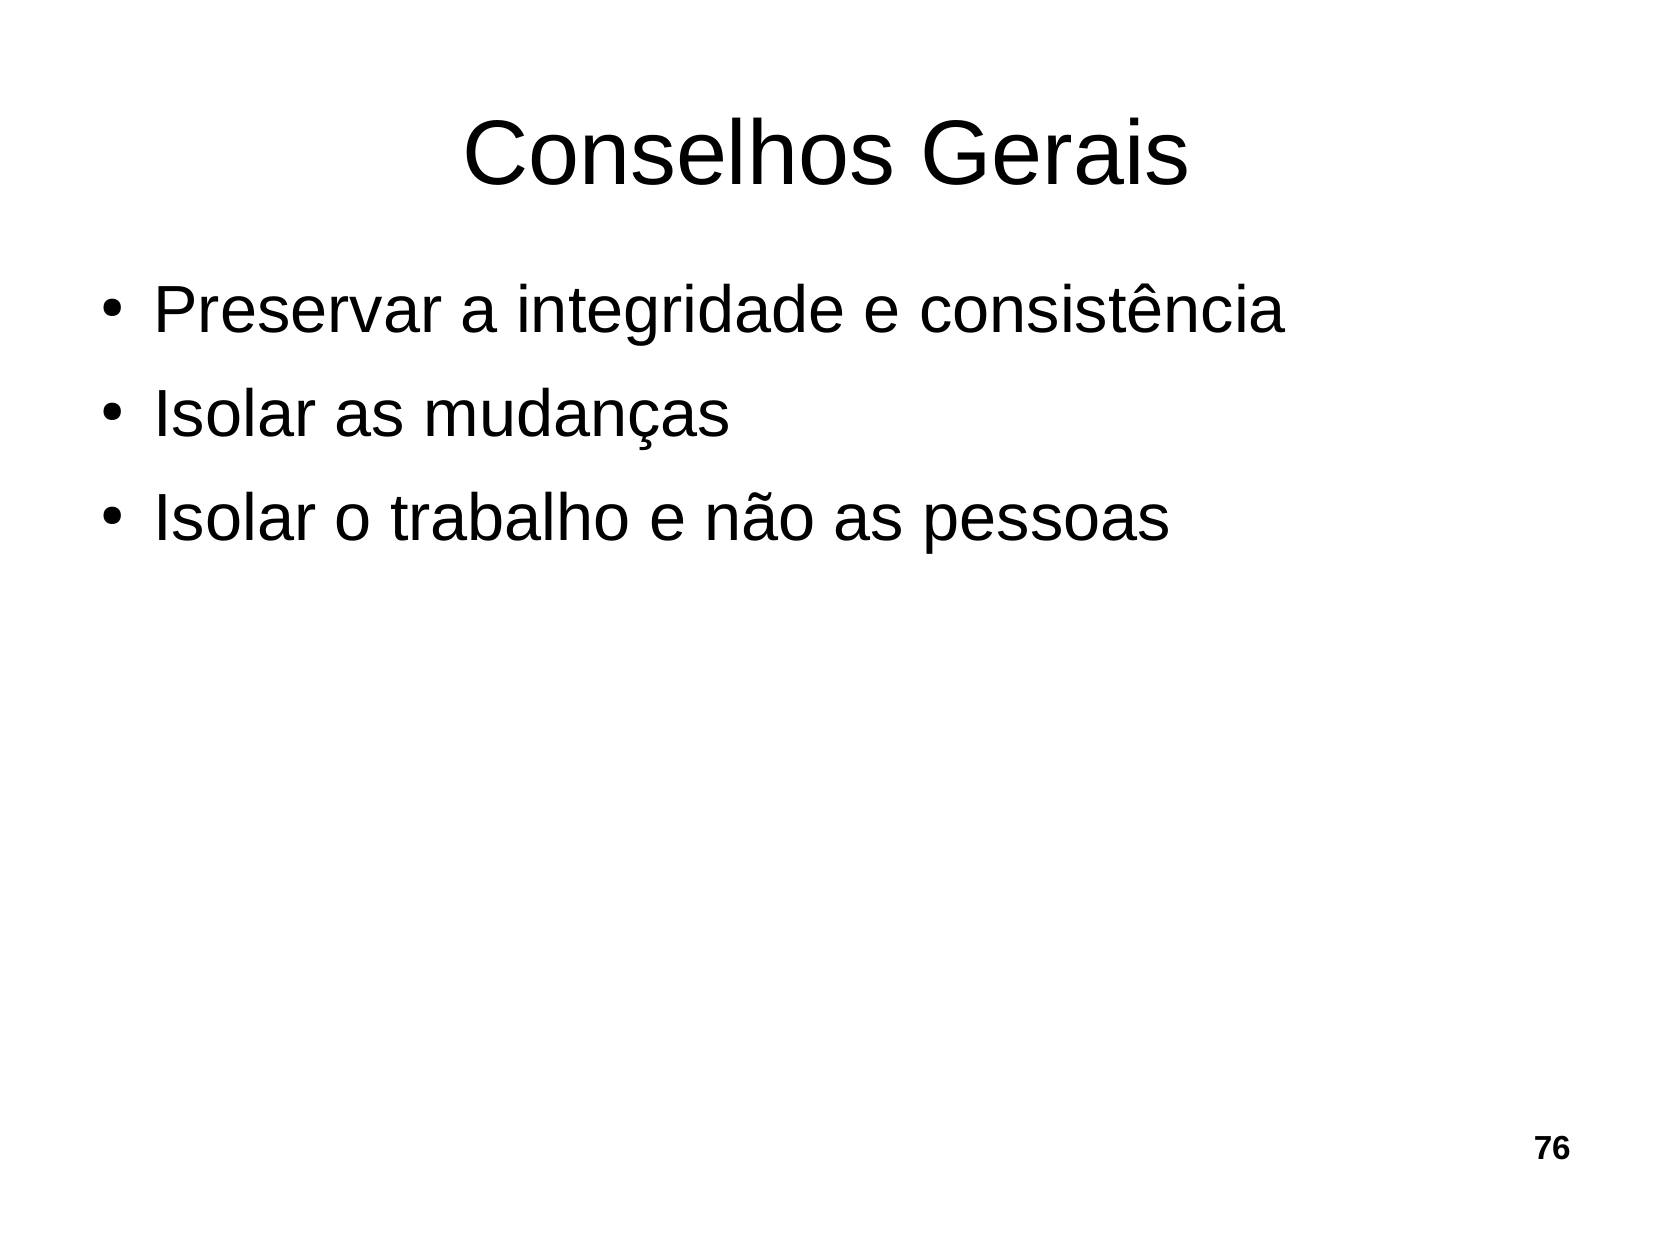

# Conselhos Gerais
Preservar a integridade e consistência
Isolar as mudanças
Isolar o trabalho e não as pessoas
76